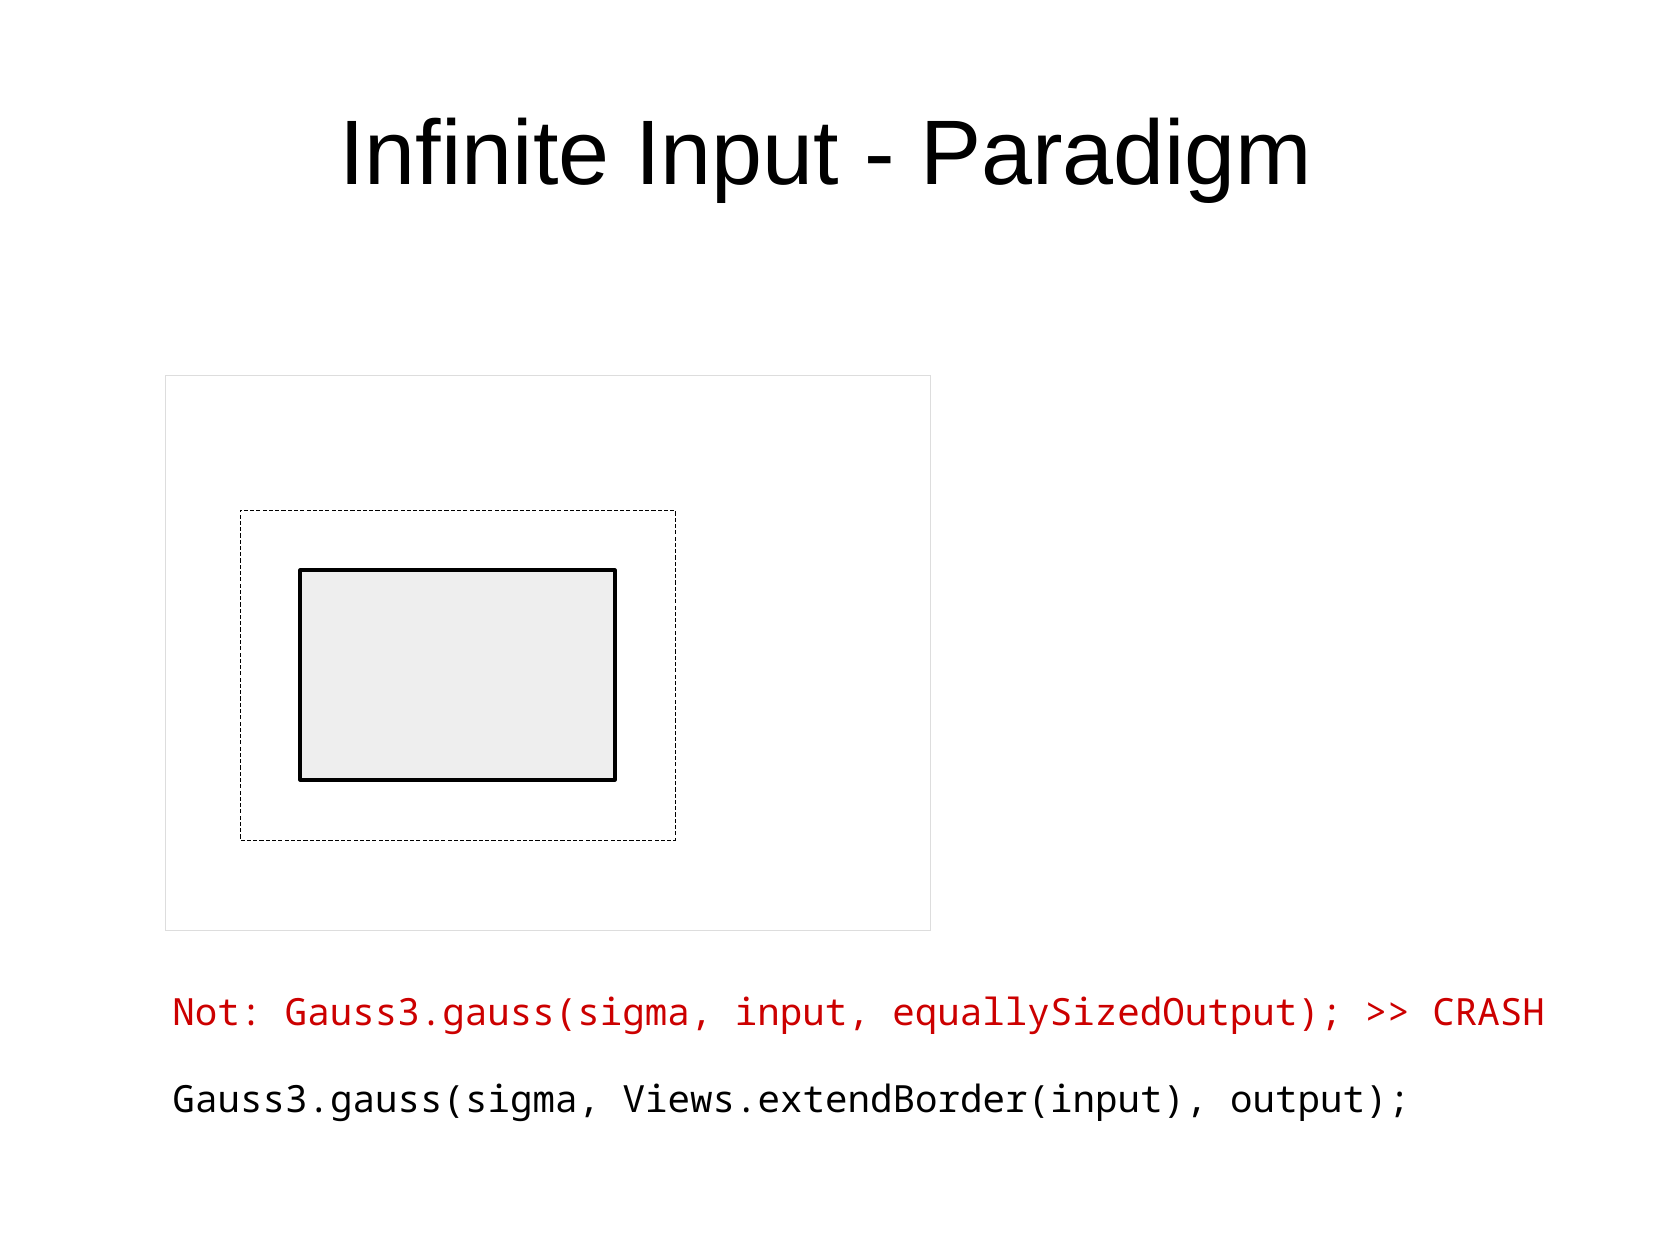

# Infinite Input - Paradigm
Not: Gauss3.gauss(sigma, input, equallySizedOutput); >> CRASH
Gauss3.gauss(sigma, Views.extendBorder(input), output);